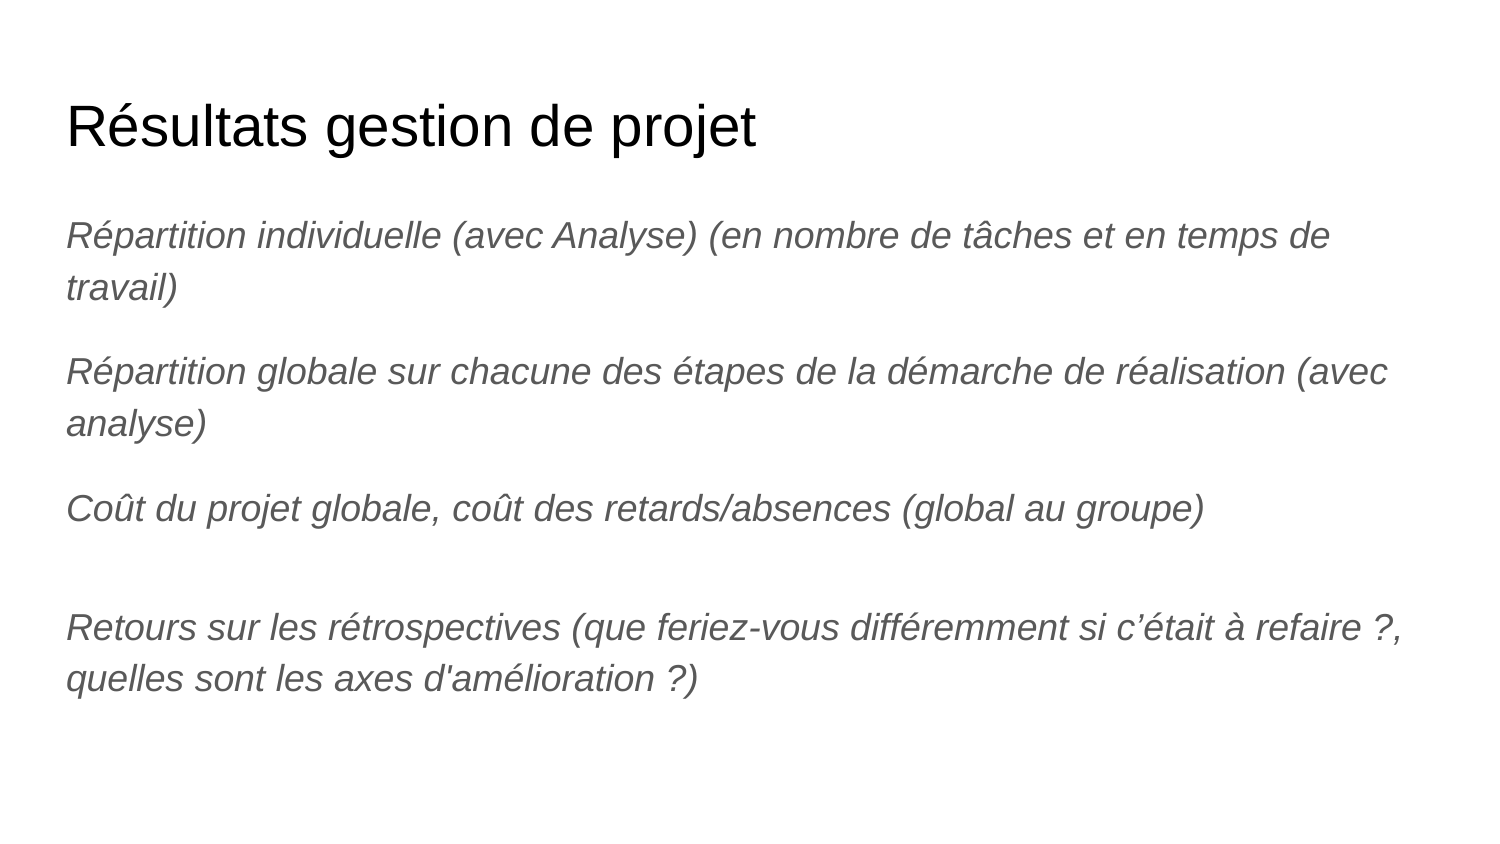

# Résultats gestion de projet
Répartition individuelle (avec Analyse) (en nombre de tâches et en temps de travail)
Répartition globale sur chacune des étapes de la démarche de réalisation (avec analyse)
Coût du projet globale, coût des retards/absences (global au groupe)
Retours sur les rétrospectives (que feriez-vous différemment si c’était à refaire ?, quelles sont les axes d'amélioration ?)